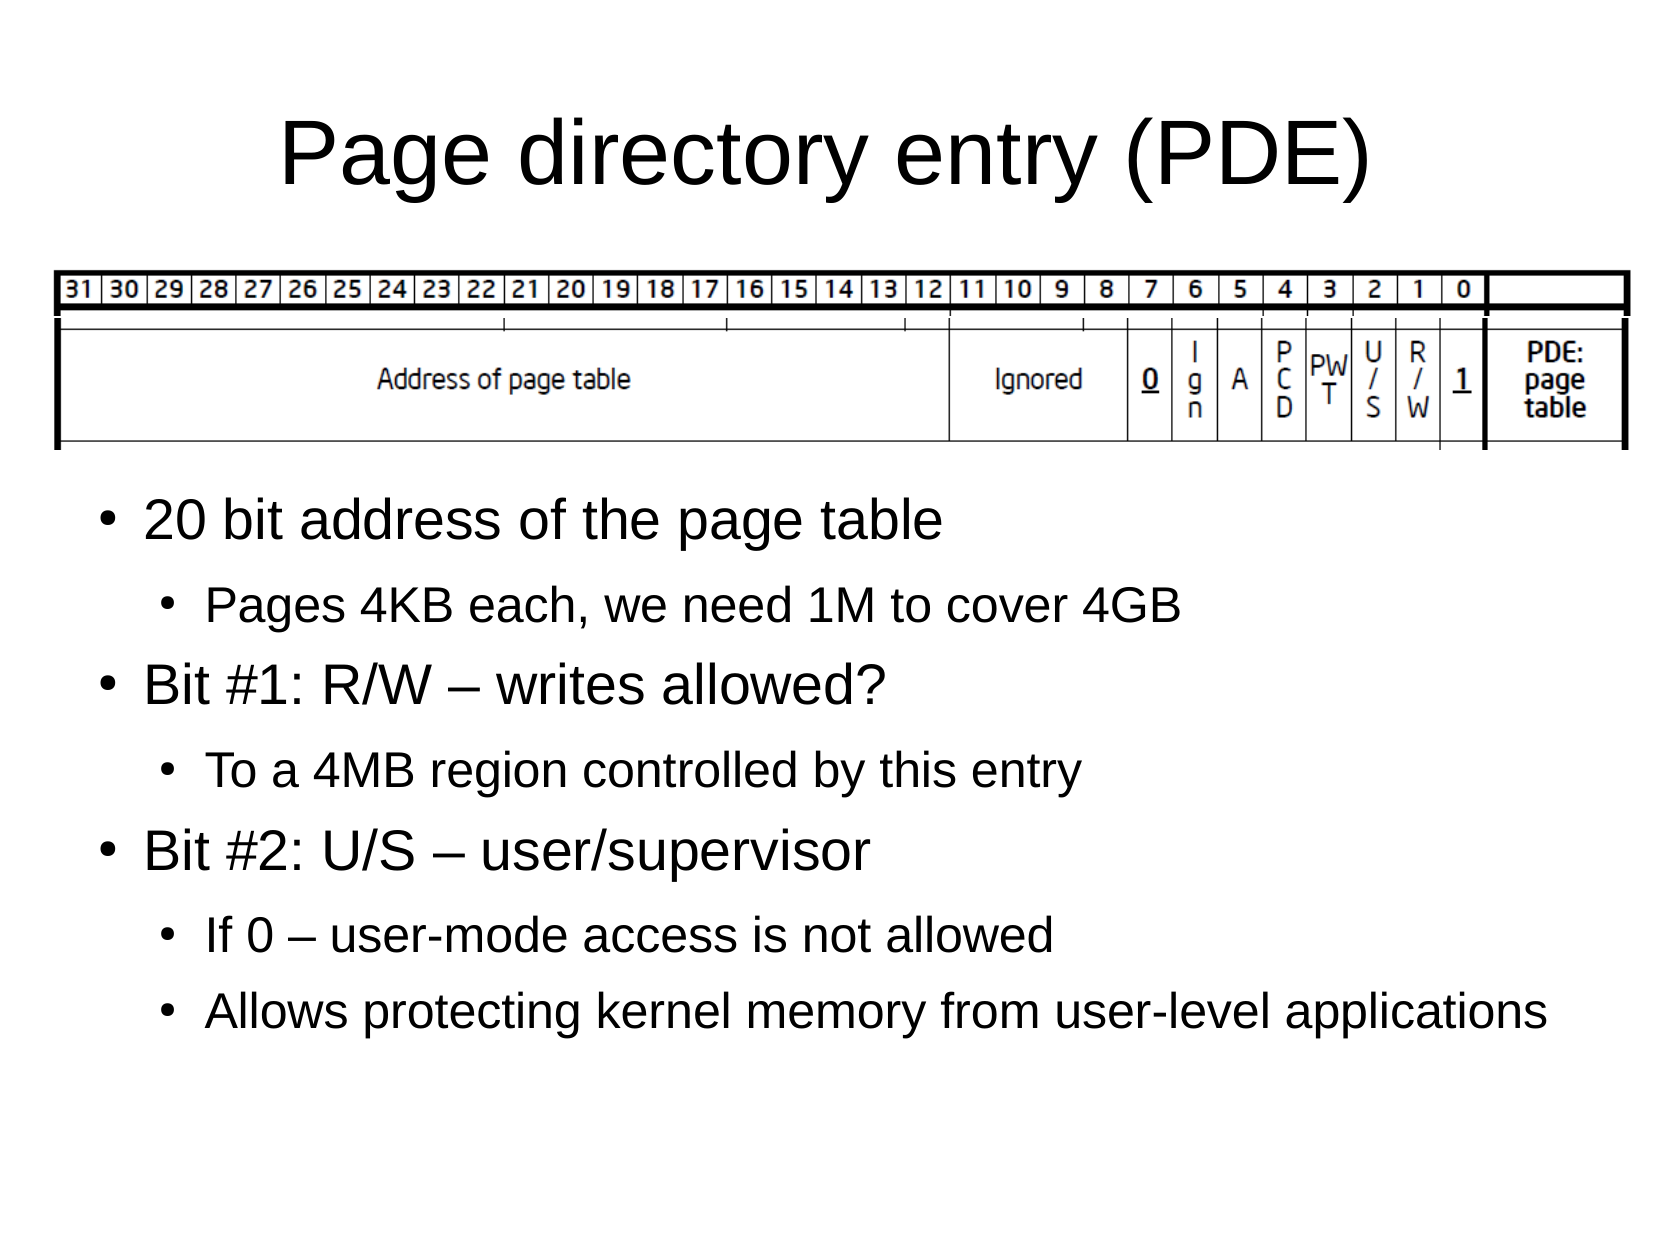

# Page directory entry (PDE)
20 bit address of the page table
Pages 4KB each, we need 1M to cover 4GB
Bit #1: R/W – writes allowed?
To a 4MB region controlled by this entry
Bit #2: U/S – user/supervisor
If 0 – user-mode access is not allowed
Allows protecting kernel memory from user-level applications